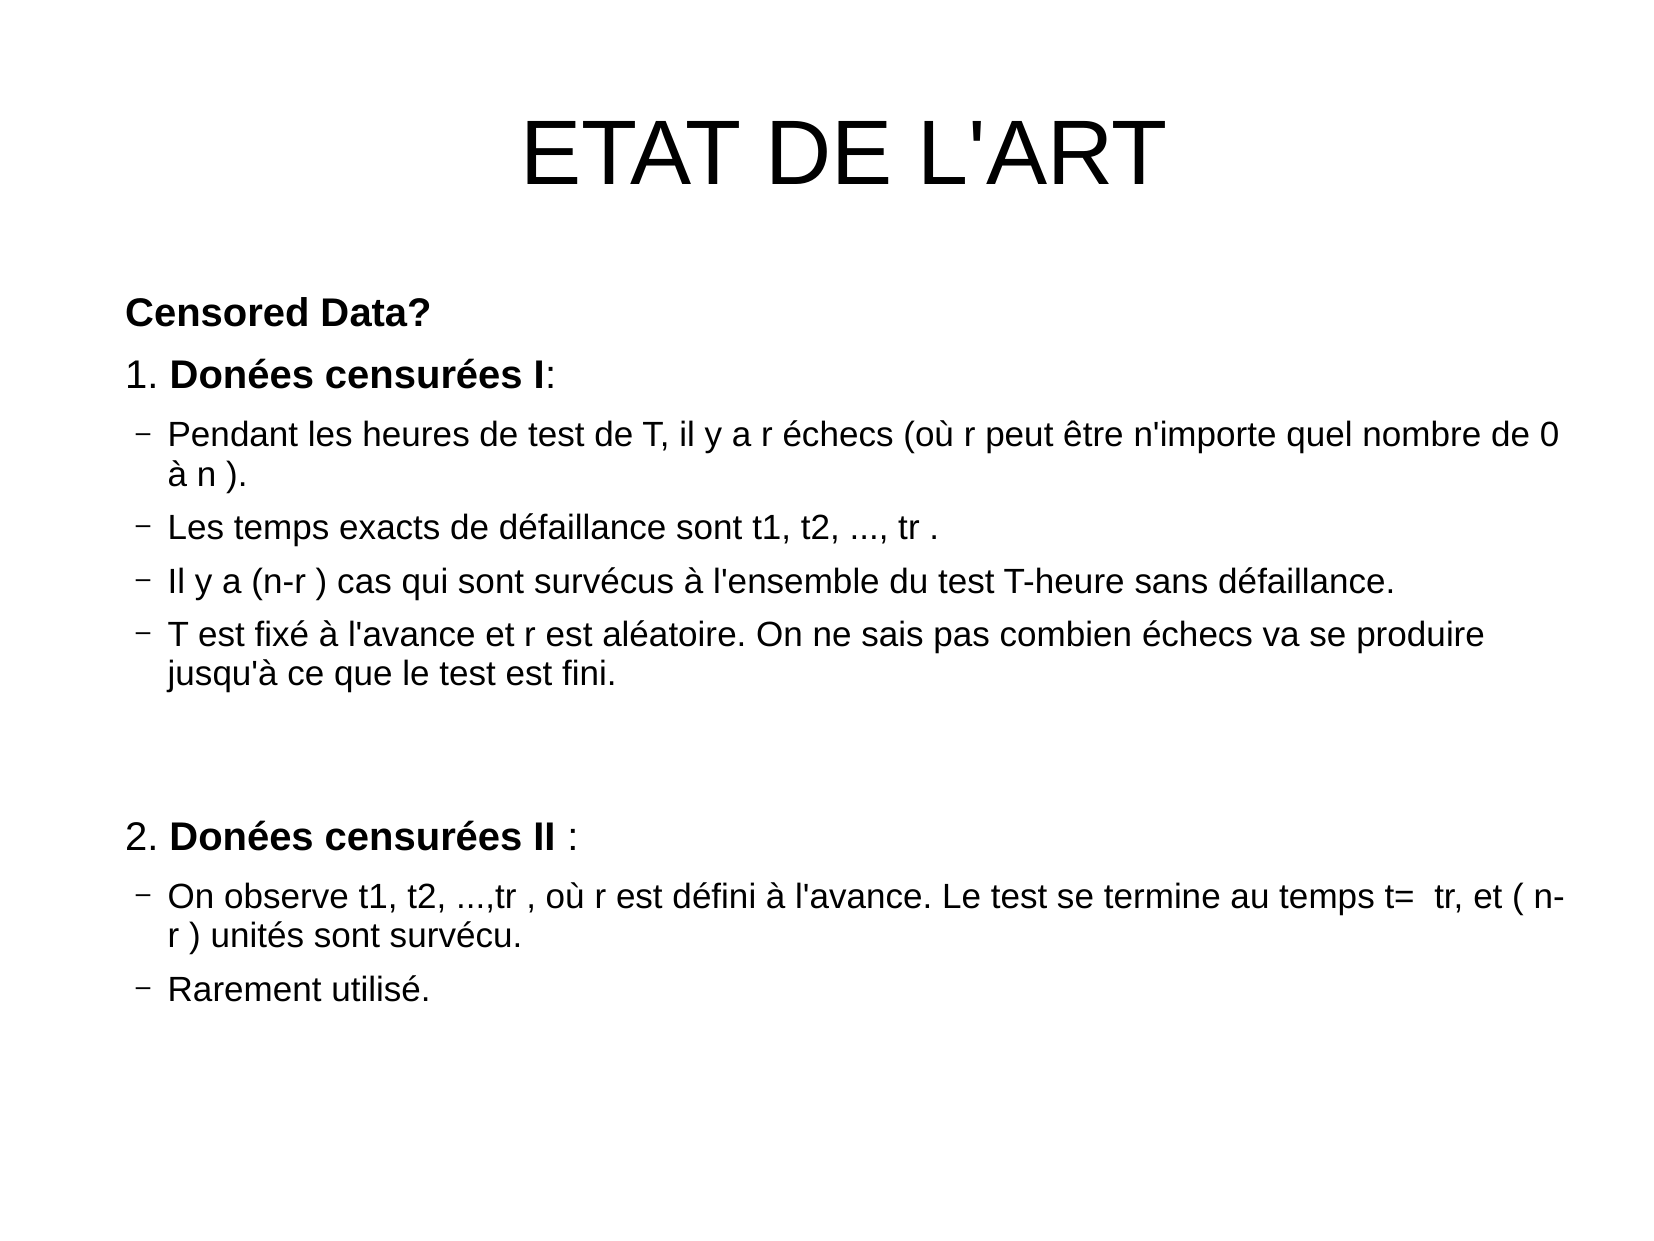

# ETAT DE L'ART
Censored Data?
1. Donées censurées I:
Pendant les heures de test de T, il y a r échecs (où r peut être n'importe quel nombre de 0 à n ).
Les temps exacts de défaillance sont t1, t2, ..., tr .
Il y a (n-r ) cas qui sont survécus à l'ensemble du test T-heure sans défaillance.
T est fixé à l'avance et r est aléatoire. On ne sais pas combien échecs va se produire jusqu'à ce que le test est fini.
2. Donées censurées II :
On observe t1, t2, ...,tr , où r est défini à l'avance. Le test se termine au temps t= tr, et ( n-r ) unités sont survécu.
Rarement utilisé.